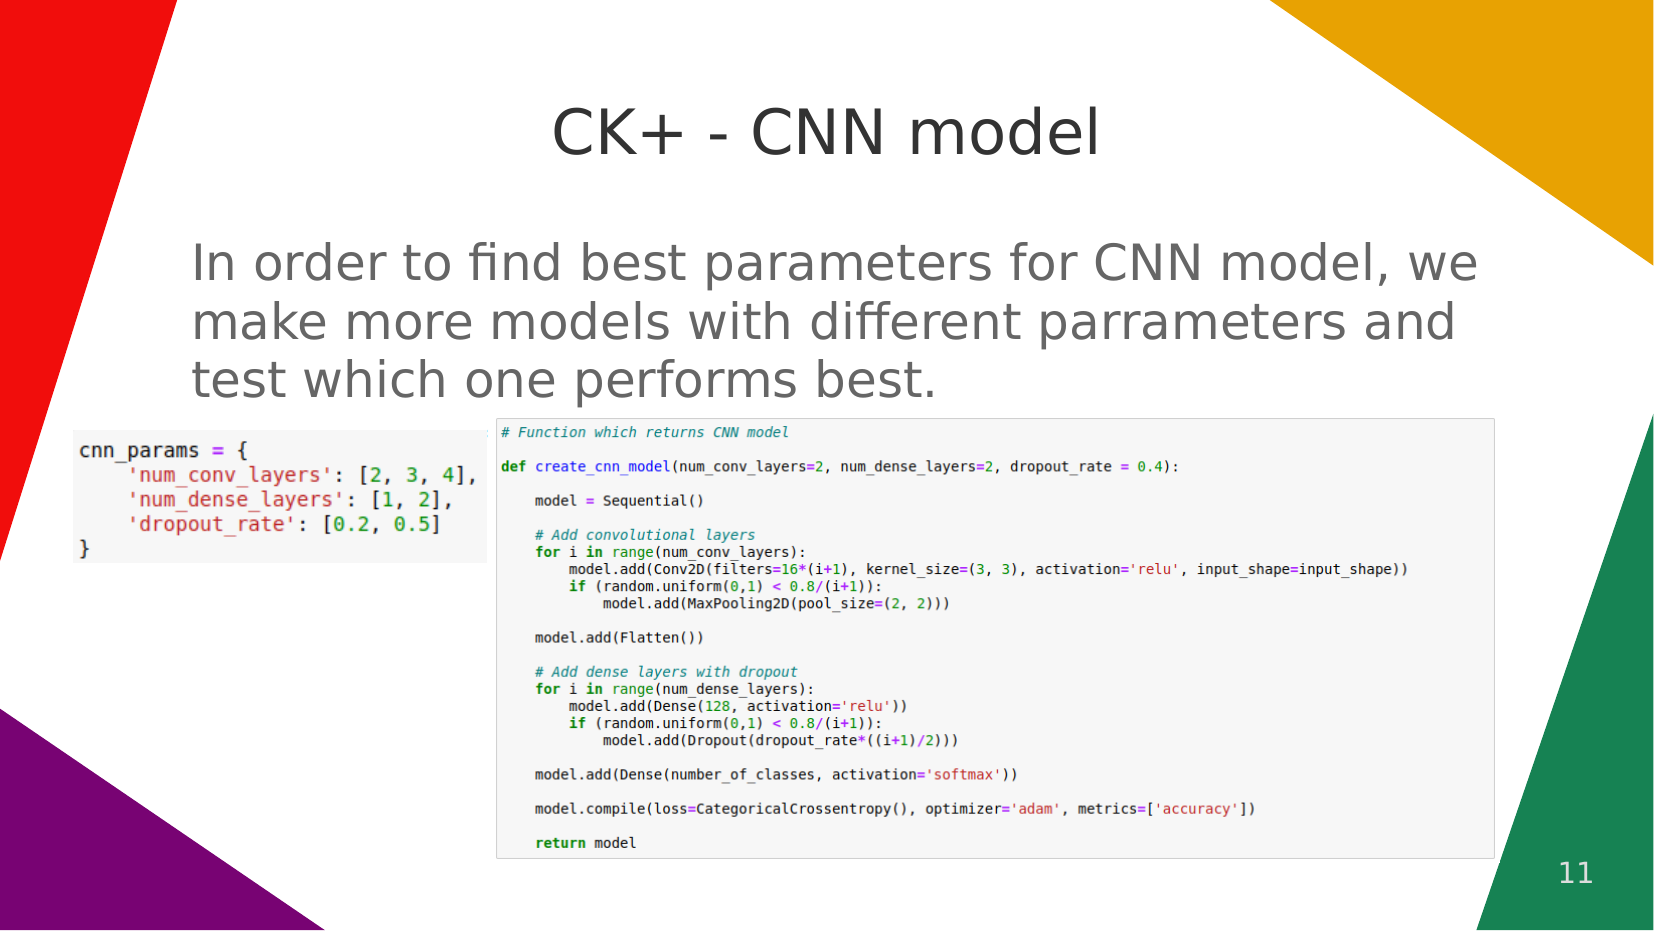

# CK+ - CNN model
In order to find best parameters for CNN model, we make more models with different parrameters and test which one performs best.
11